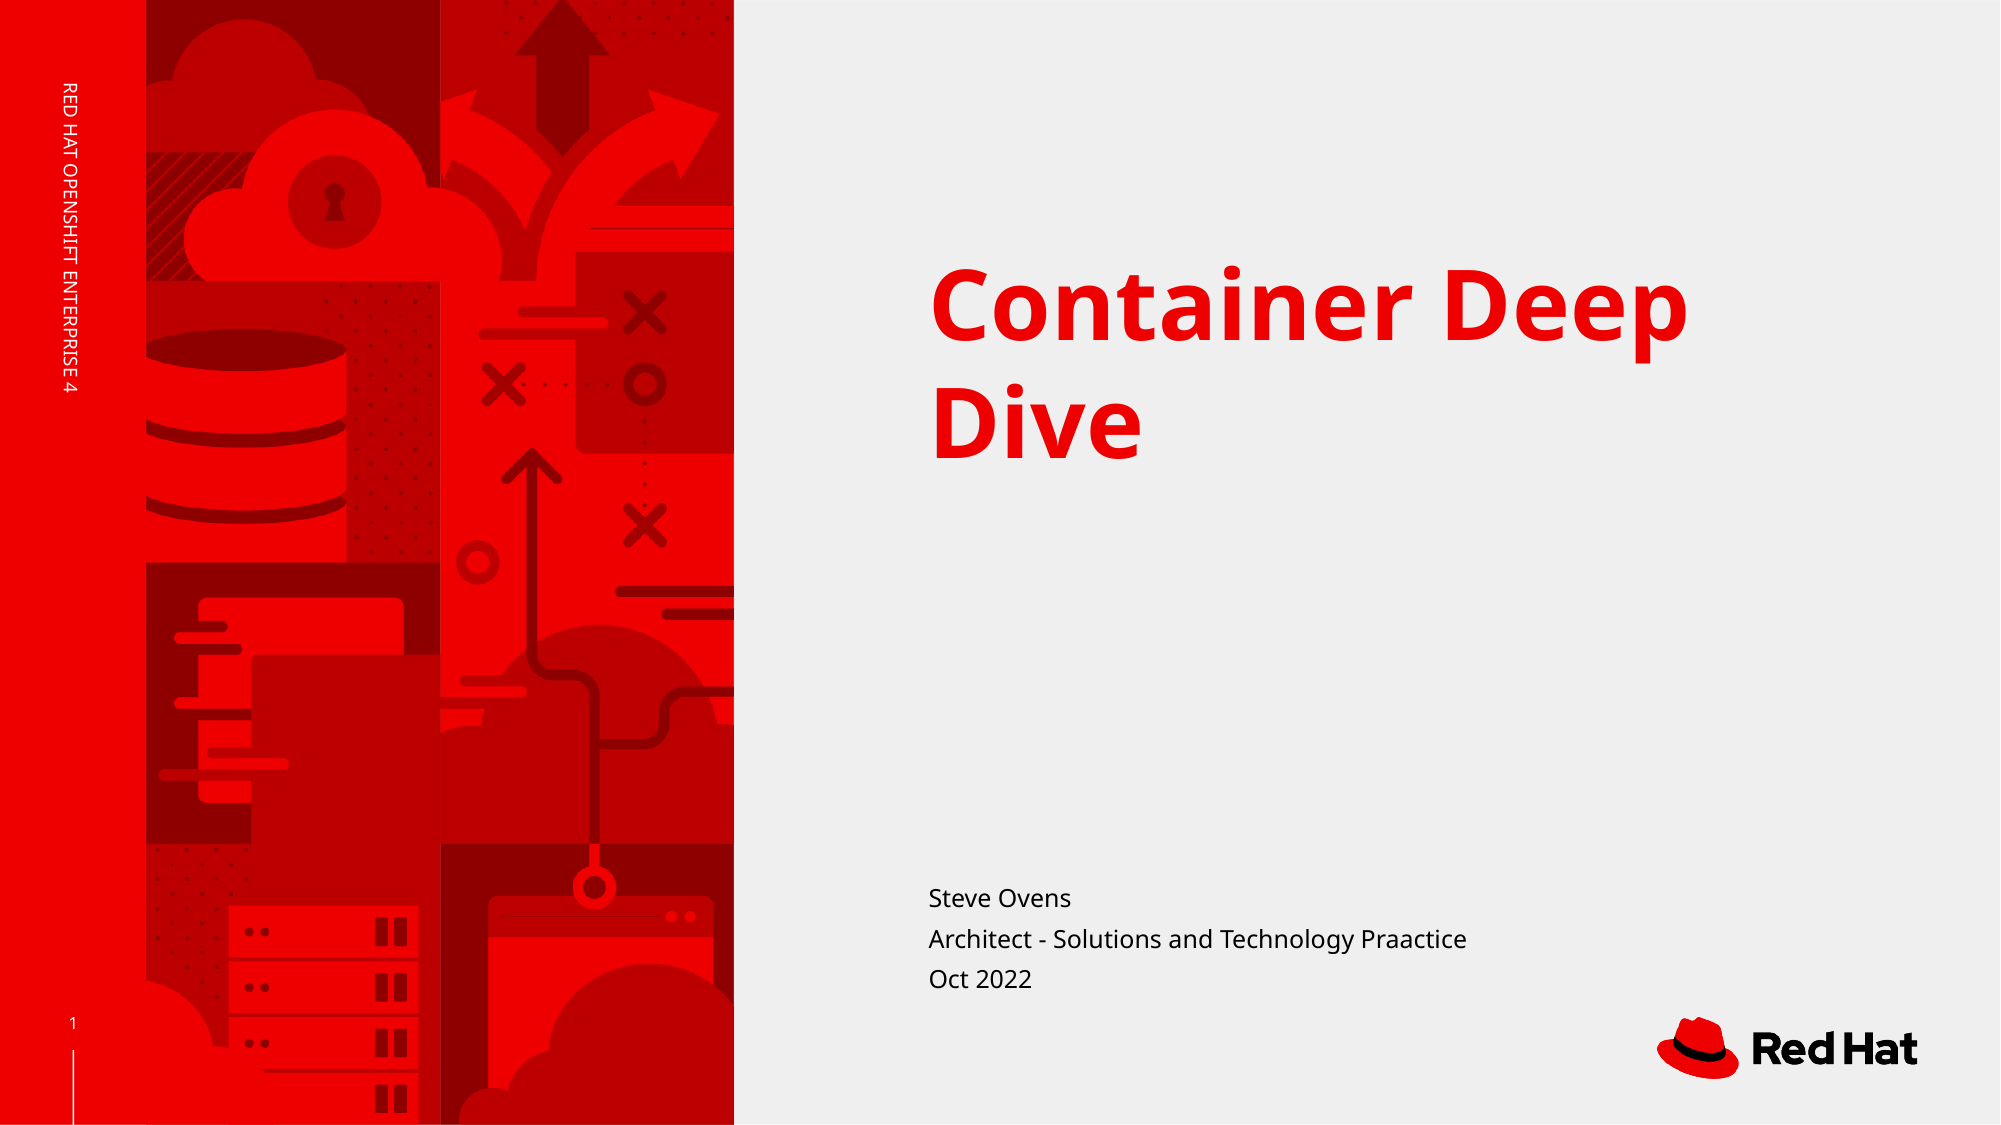

# Container Deep Dive
RED HAT OPENSHIFT ENTERPRISE 4
Steve Ovens
Architect - Solutions and Technology Praactice
Oct 2022